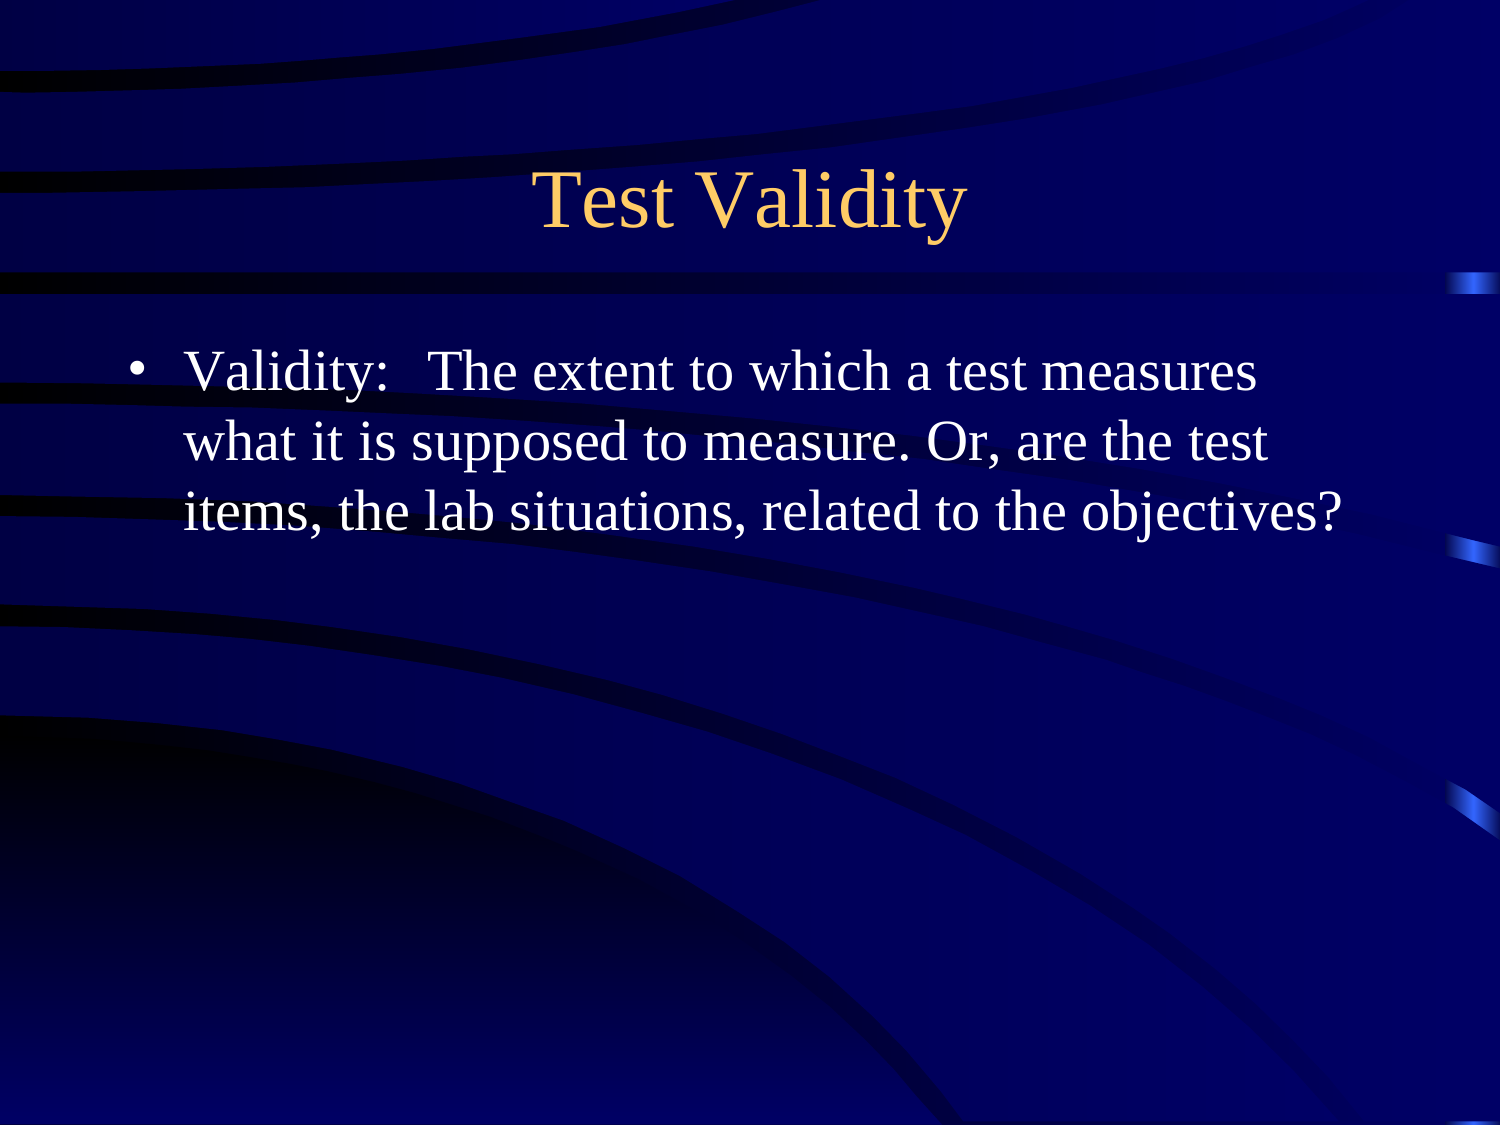

# Test Validity
Validity:	The extent to which a test measures what it is supposed to measure. Or, are the test items, the lab situations, related to the objectives?